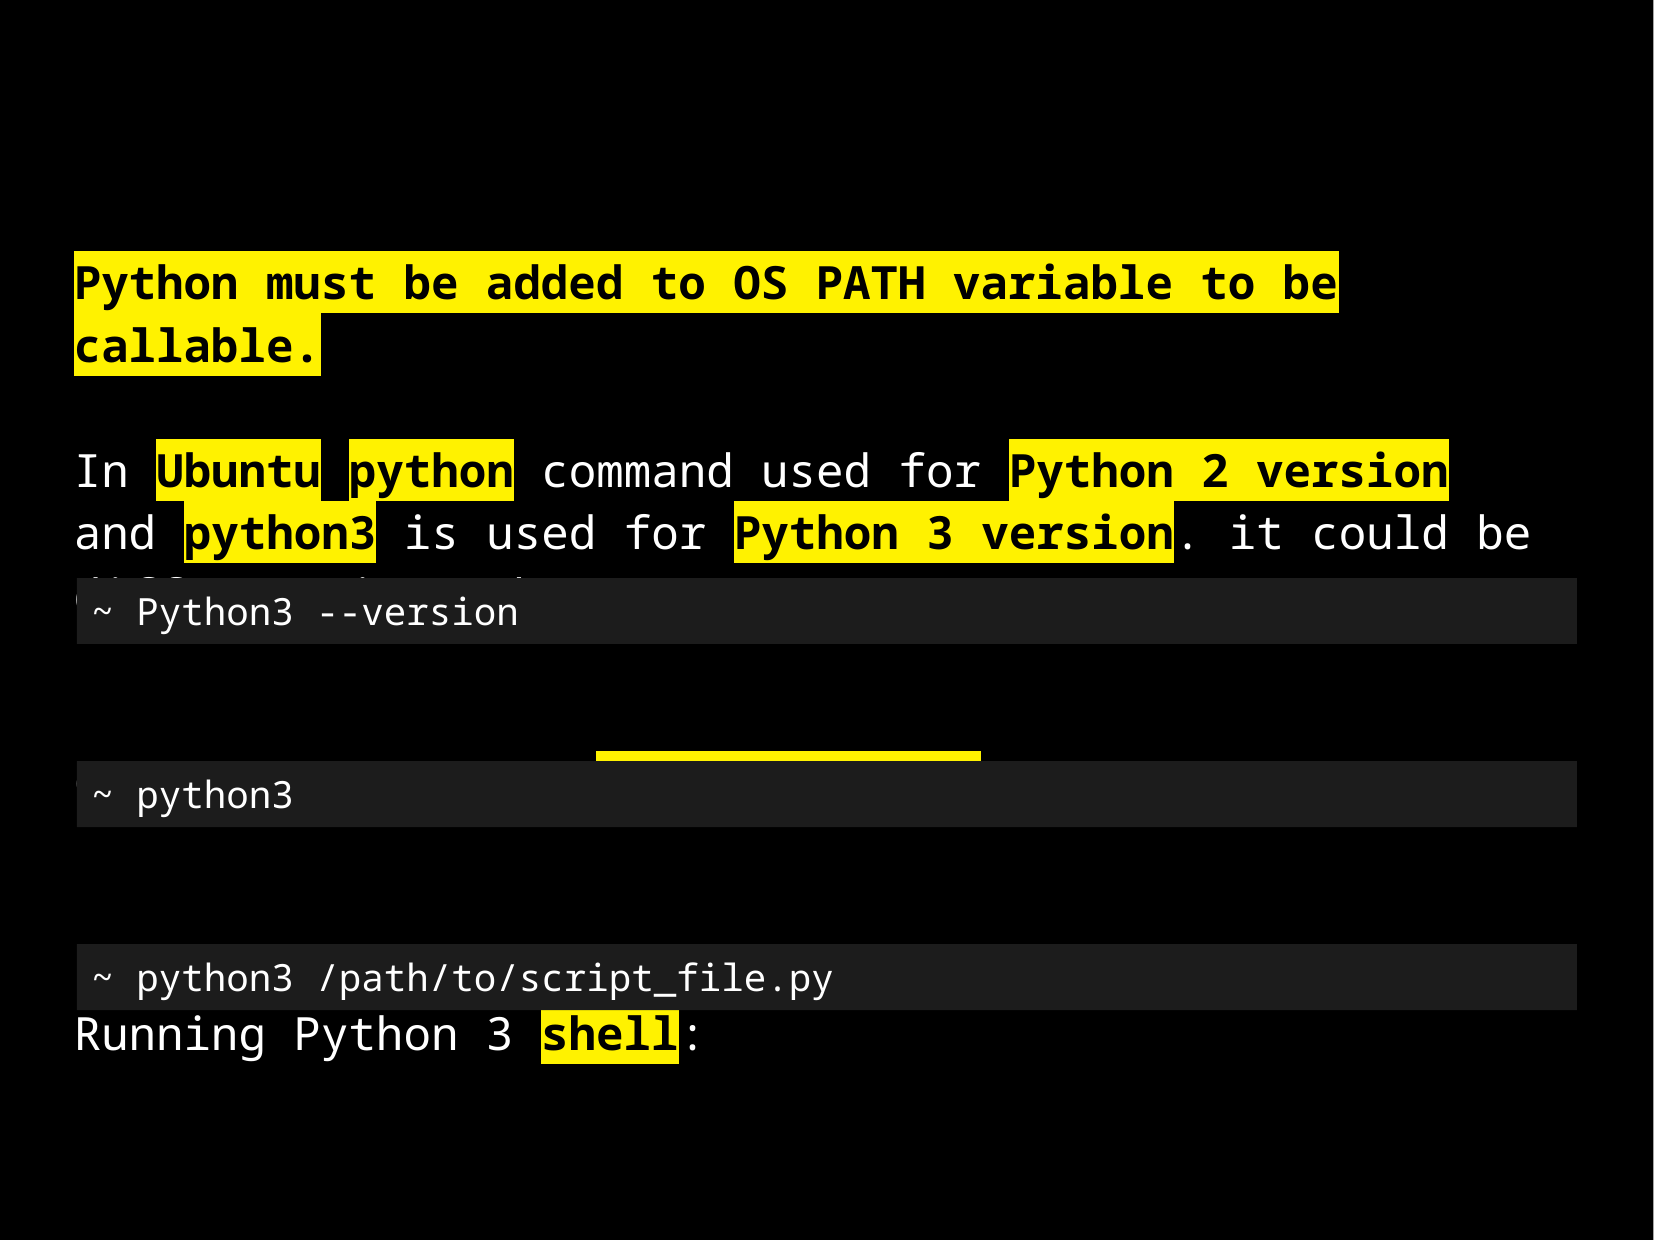

Python must be added to OS PATH variable to be callable.
In Ubuntu python command used for Python 2 version and python3 is used for Python 3 version. it could be different in each OS
Checking installed Python version
Running Python 3 shell:
Running Python 3 script:
~ Python3 --version
~ python3
~ python3 /path/to/script_file.py